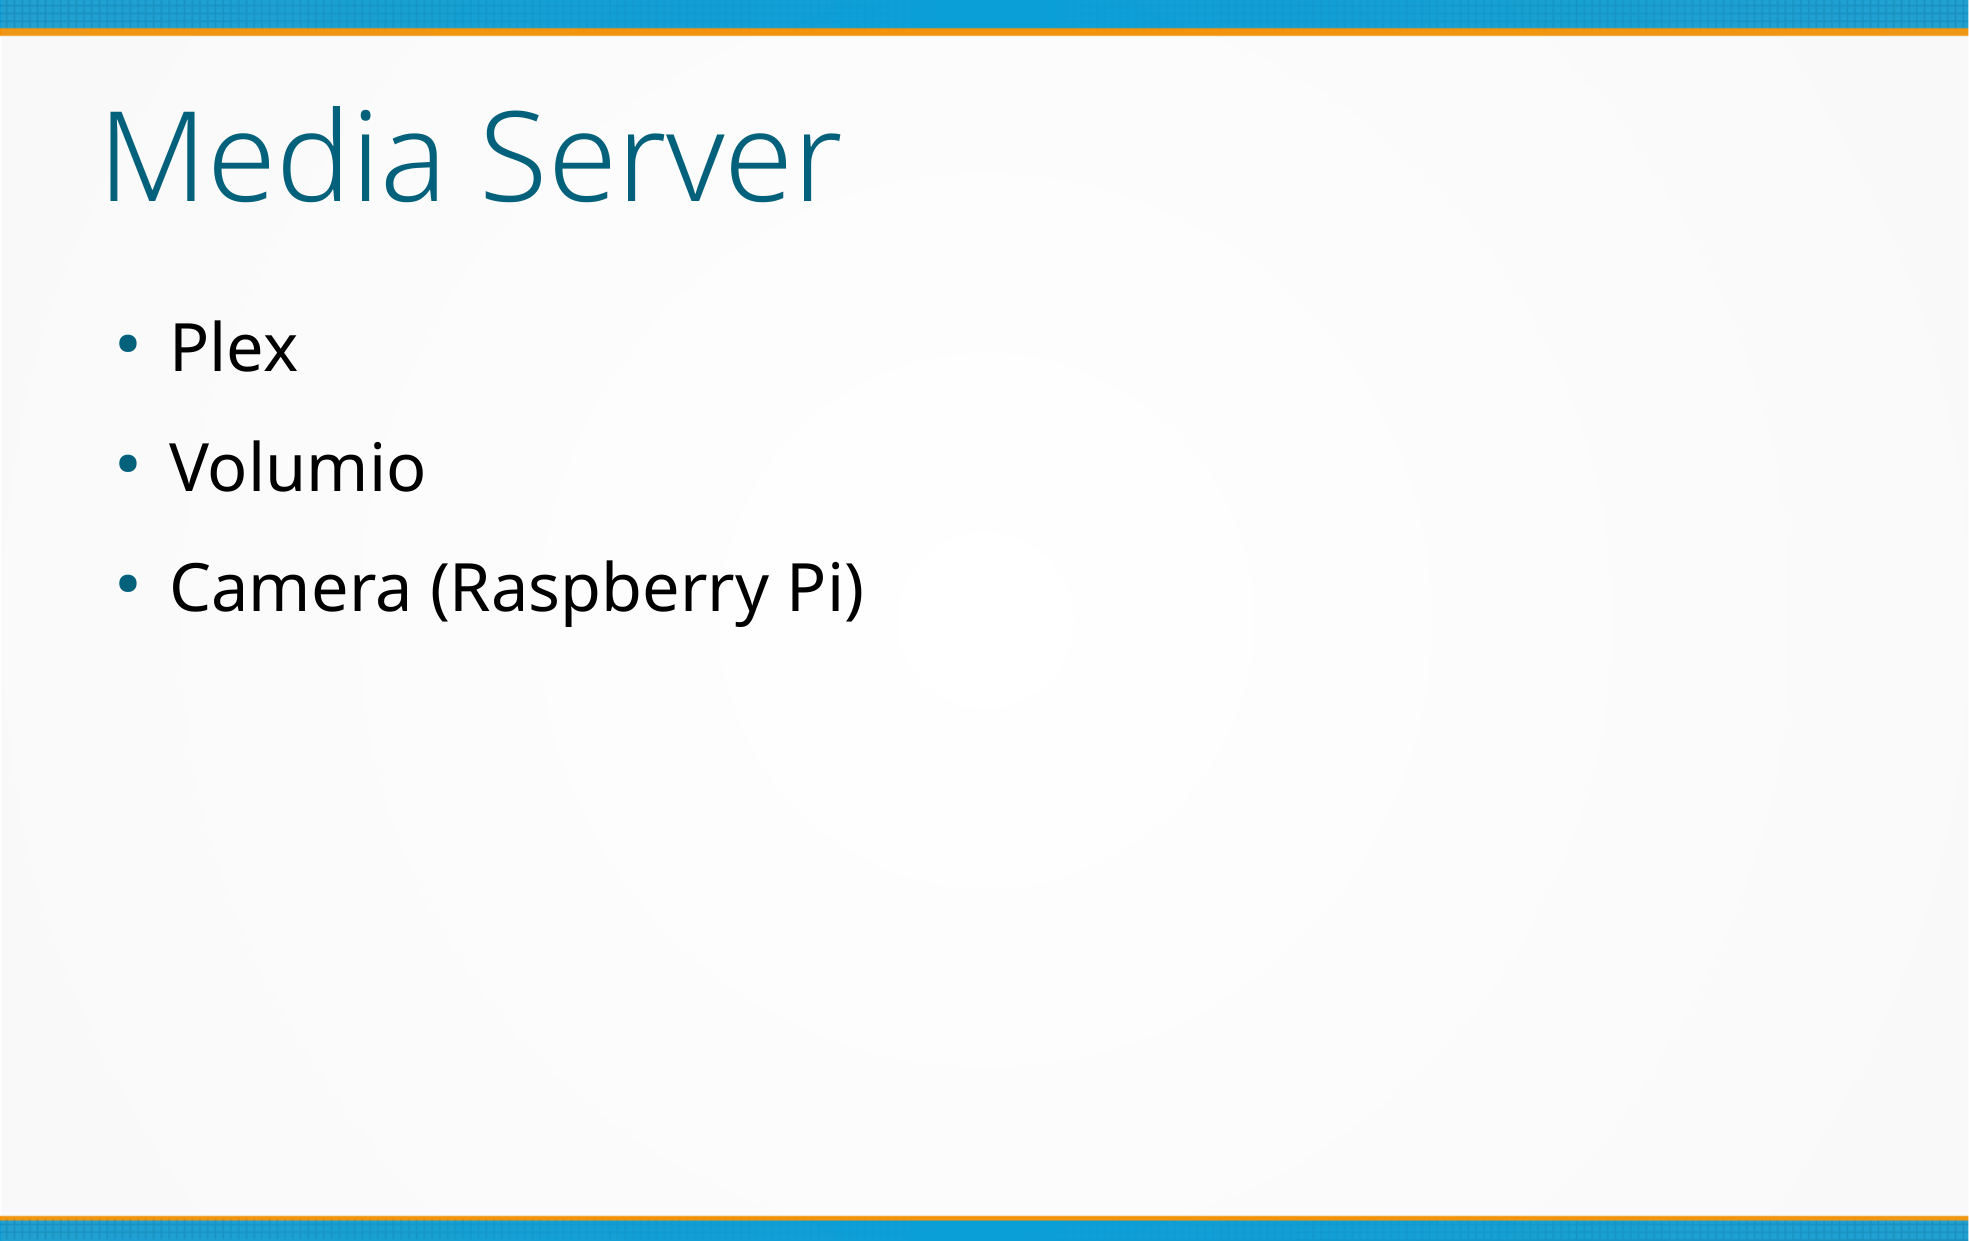

# Media Server
Plex
Volumio
Camera (Raspberry Pi)